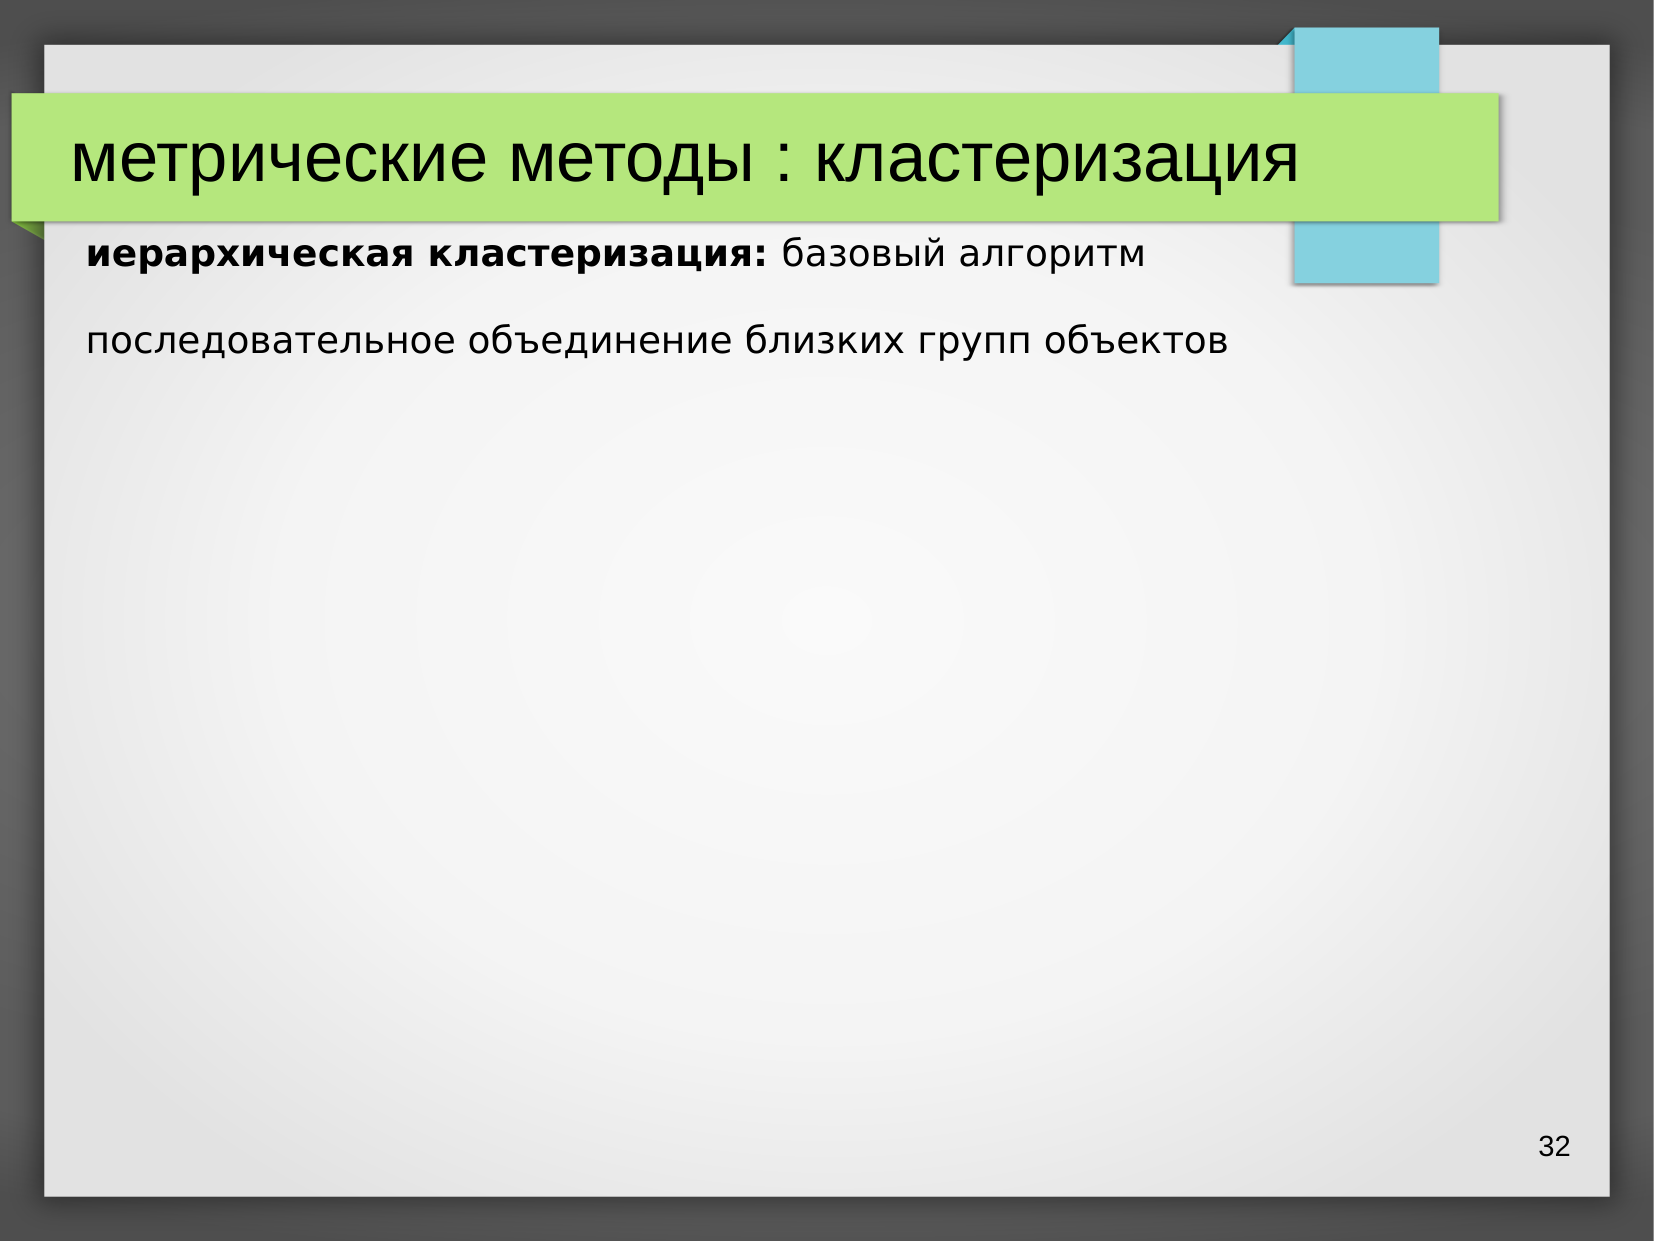

# метрические методы : кластеризация
иерархическая кластеризация: базовый алгоритм
последовательное объединение близких групп объектов
32